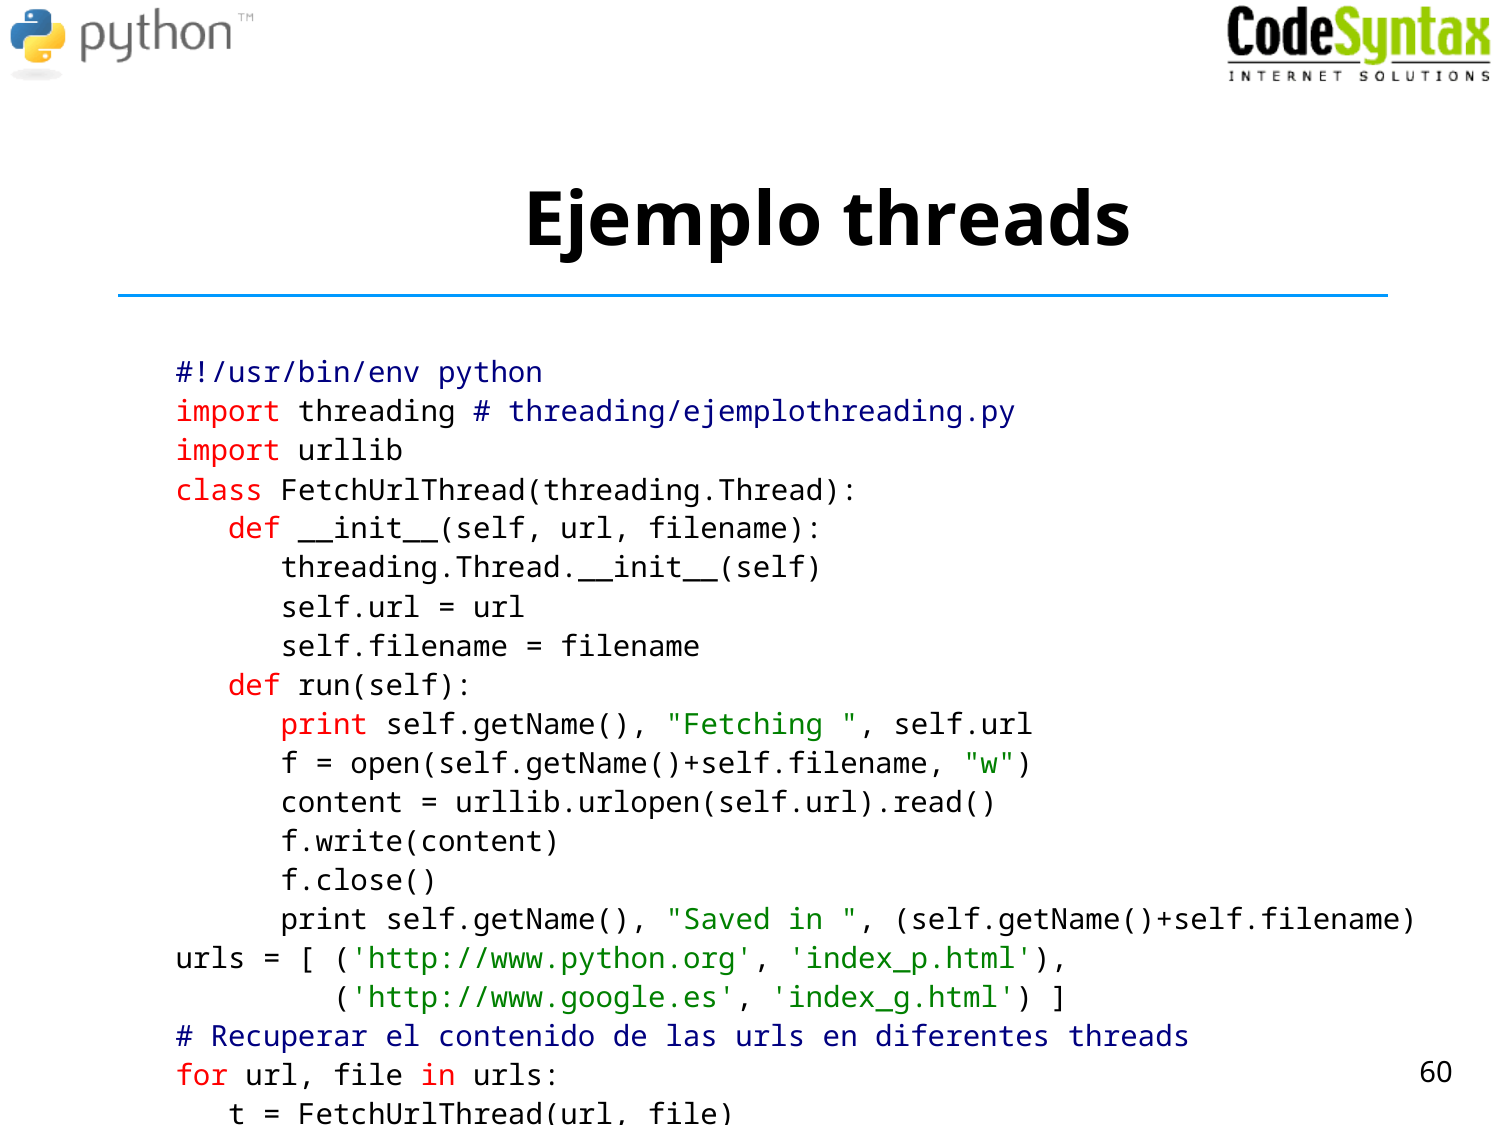

# Ejemplo threads
#!/usr/bin/env python
import threading # threading/ejemplothreading.py
import urllib
class FetchUrlThread(threading.Thread):
 def __init__(self, url, filename):
 threading.Thread.__init__(self)
 self.url = url
 self.filename = filename
 def run(self):
 print self.getName(), "Fetching ", self.url
 f = open(self.getName()+self.filename, "w")
 content = urllib.urlopen(self.url).read()
 f.write(content)
 f.close()
 print self.getName(), "Saved in ", (self.getName()+self.filename)
urls = [ ('http://www.python.org', 'index_p.html'),
 ('http://www.google.es', 'index_g.html') ]
# Recuperar el contenido de las urls en diferentes threads
for url, file in urls:
 t = FetchUrlThread(url, file)
 t.start()
60